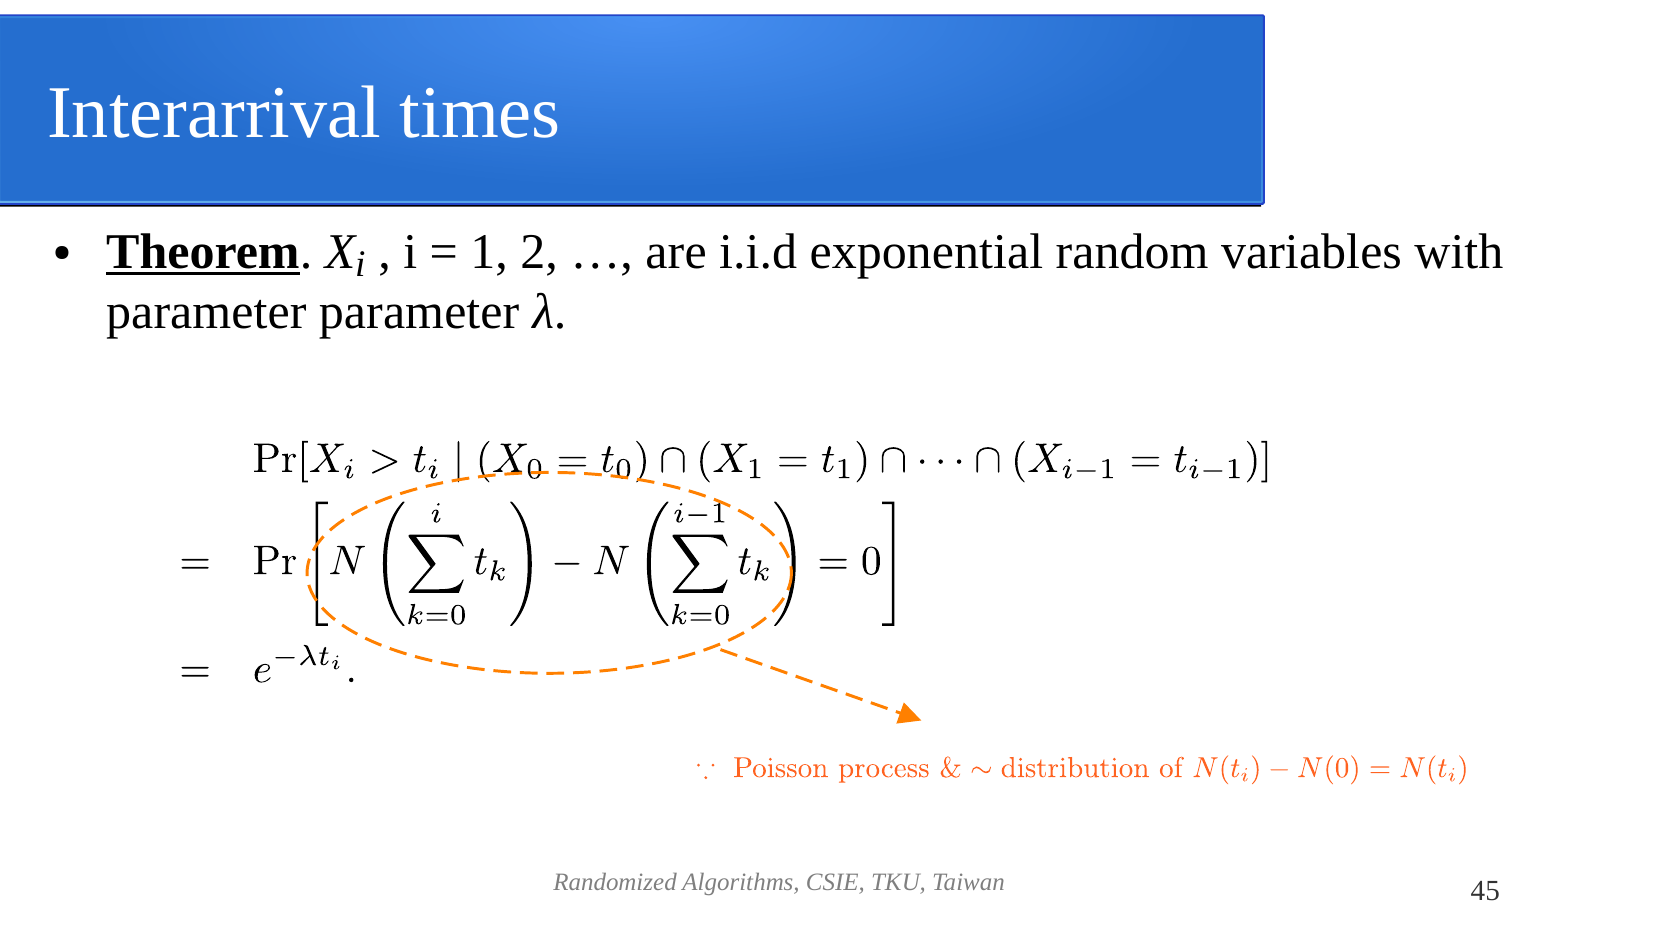

# Interarrival times
Theorem. Xi , i = 1, 2, …, are i.i.d exponential random variables with parameter parameter λ.
Randomized Algorithms, CSIE, TKU, Taiwan
45